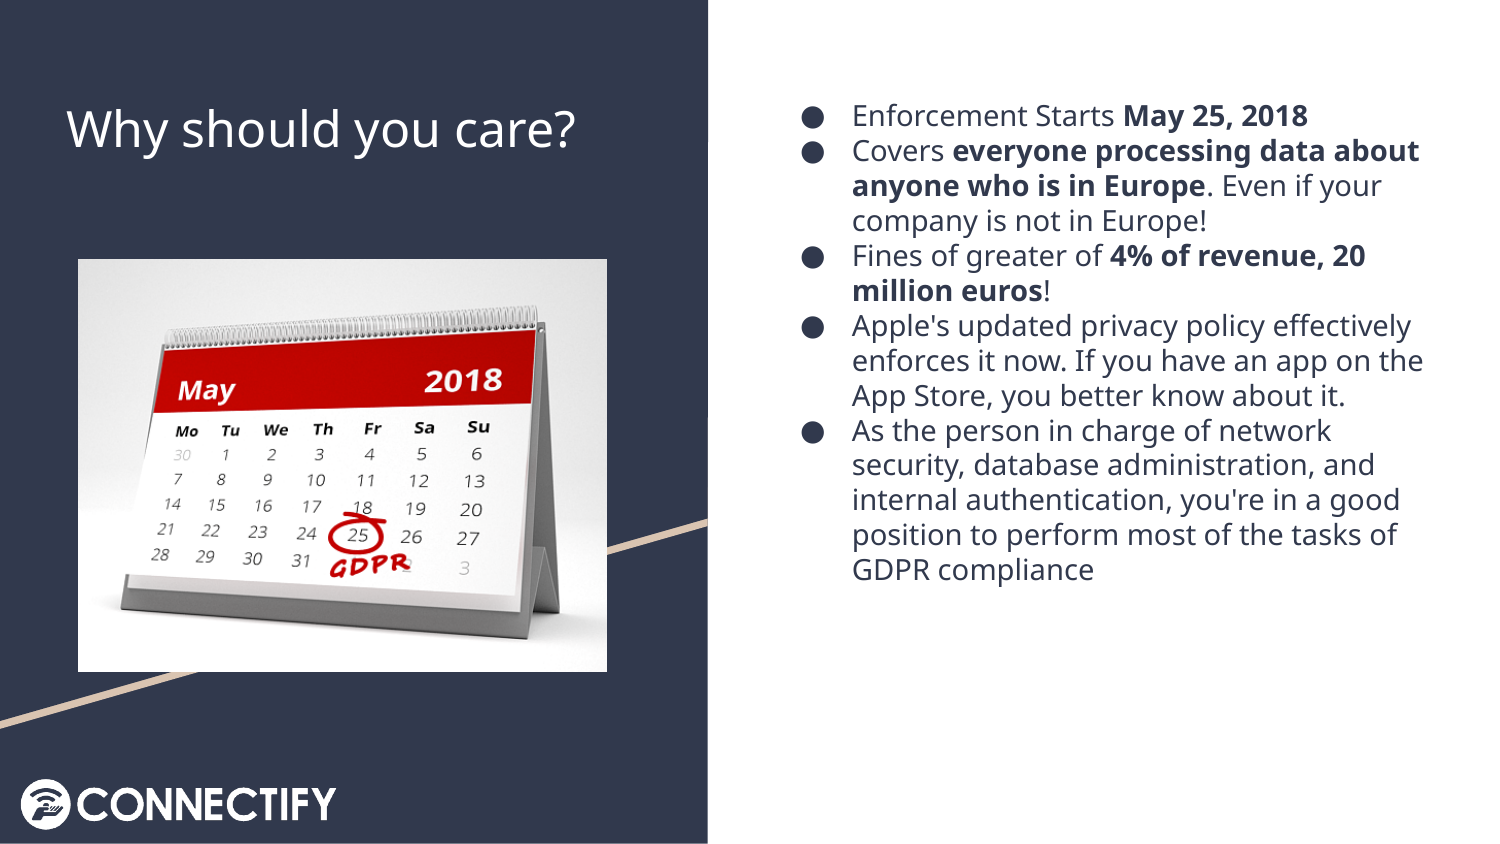

# Why should you care?
Enforcement Starts May 25, 2018
Covers everyone processing data about anyone who is in Europe. Even if your company is not in Europe!
Fines of greater of 4% of revenue, 20 million euros!
Apple's updated privacy policy effectively enforces it now. If you have an app on the App Store, you better know about it.
As the person in charge of network security, database administration, and internal authentication, you're in a good position to perform most of the tasks of GDPR compliance